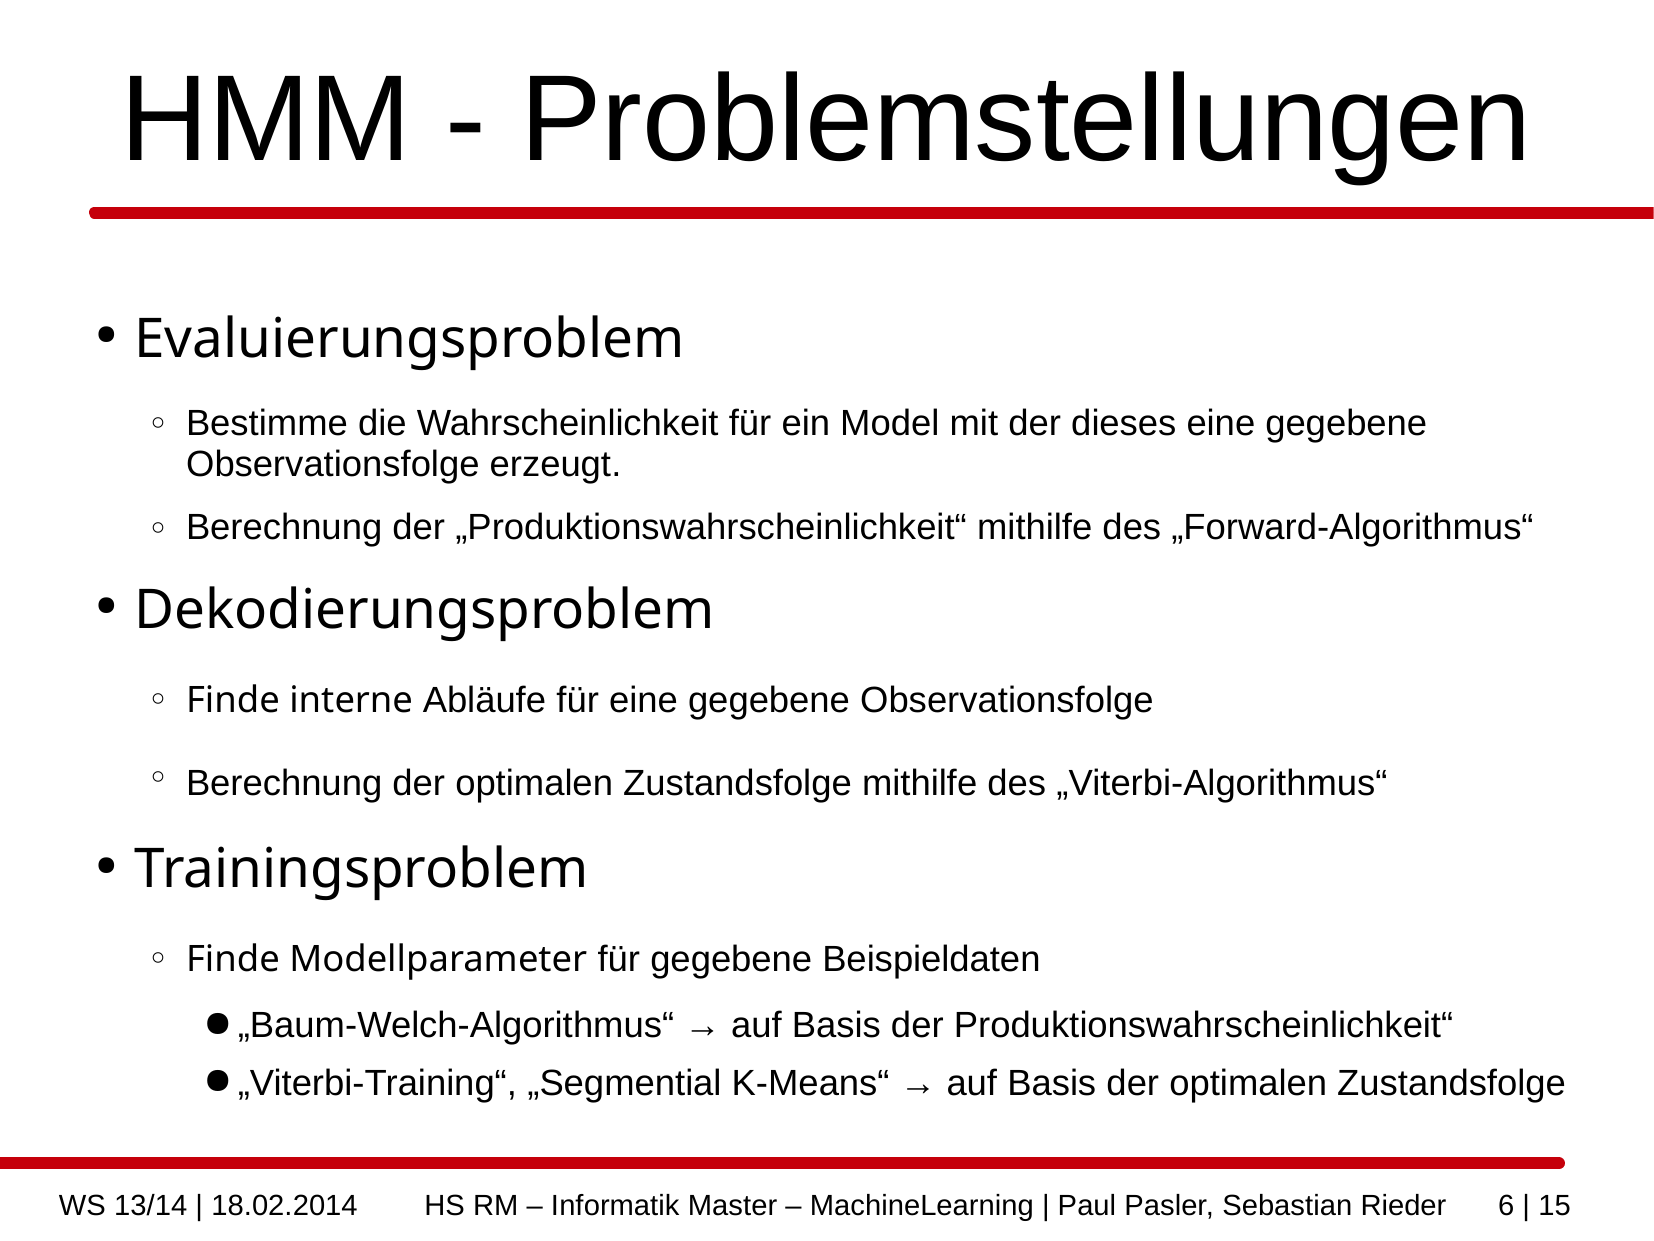

# HMM - Problemstellungen
Evaluierungsproblem
Bestimme die Wahrscheinlichkeit für ein Model mit der dieses eine gegebene Observationsfolge erzeugt.
Berechnung der „Produktionswahrscheinlichkeit“ mithilfe des „Forward-Algorithmus“
Dekodierungsproblem
Finde interne Abläufe für eine gegebene Observationsfolge
Berechnung der optimalen Zustandsfolge mithilfe des „Viterbi-Algorithmus“
Trainingsproblem
Finde Modellparameter für gegebene Beispieldaten
„Baum-Welch-Algorithmus“ → auf Basis der Produktionswahrscheinlichkeit“
„Viterbi-Training“, „Segmential K-Means“ → auf Basis der optimalen Zustandsfolge
18.02.2014
6